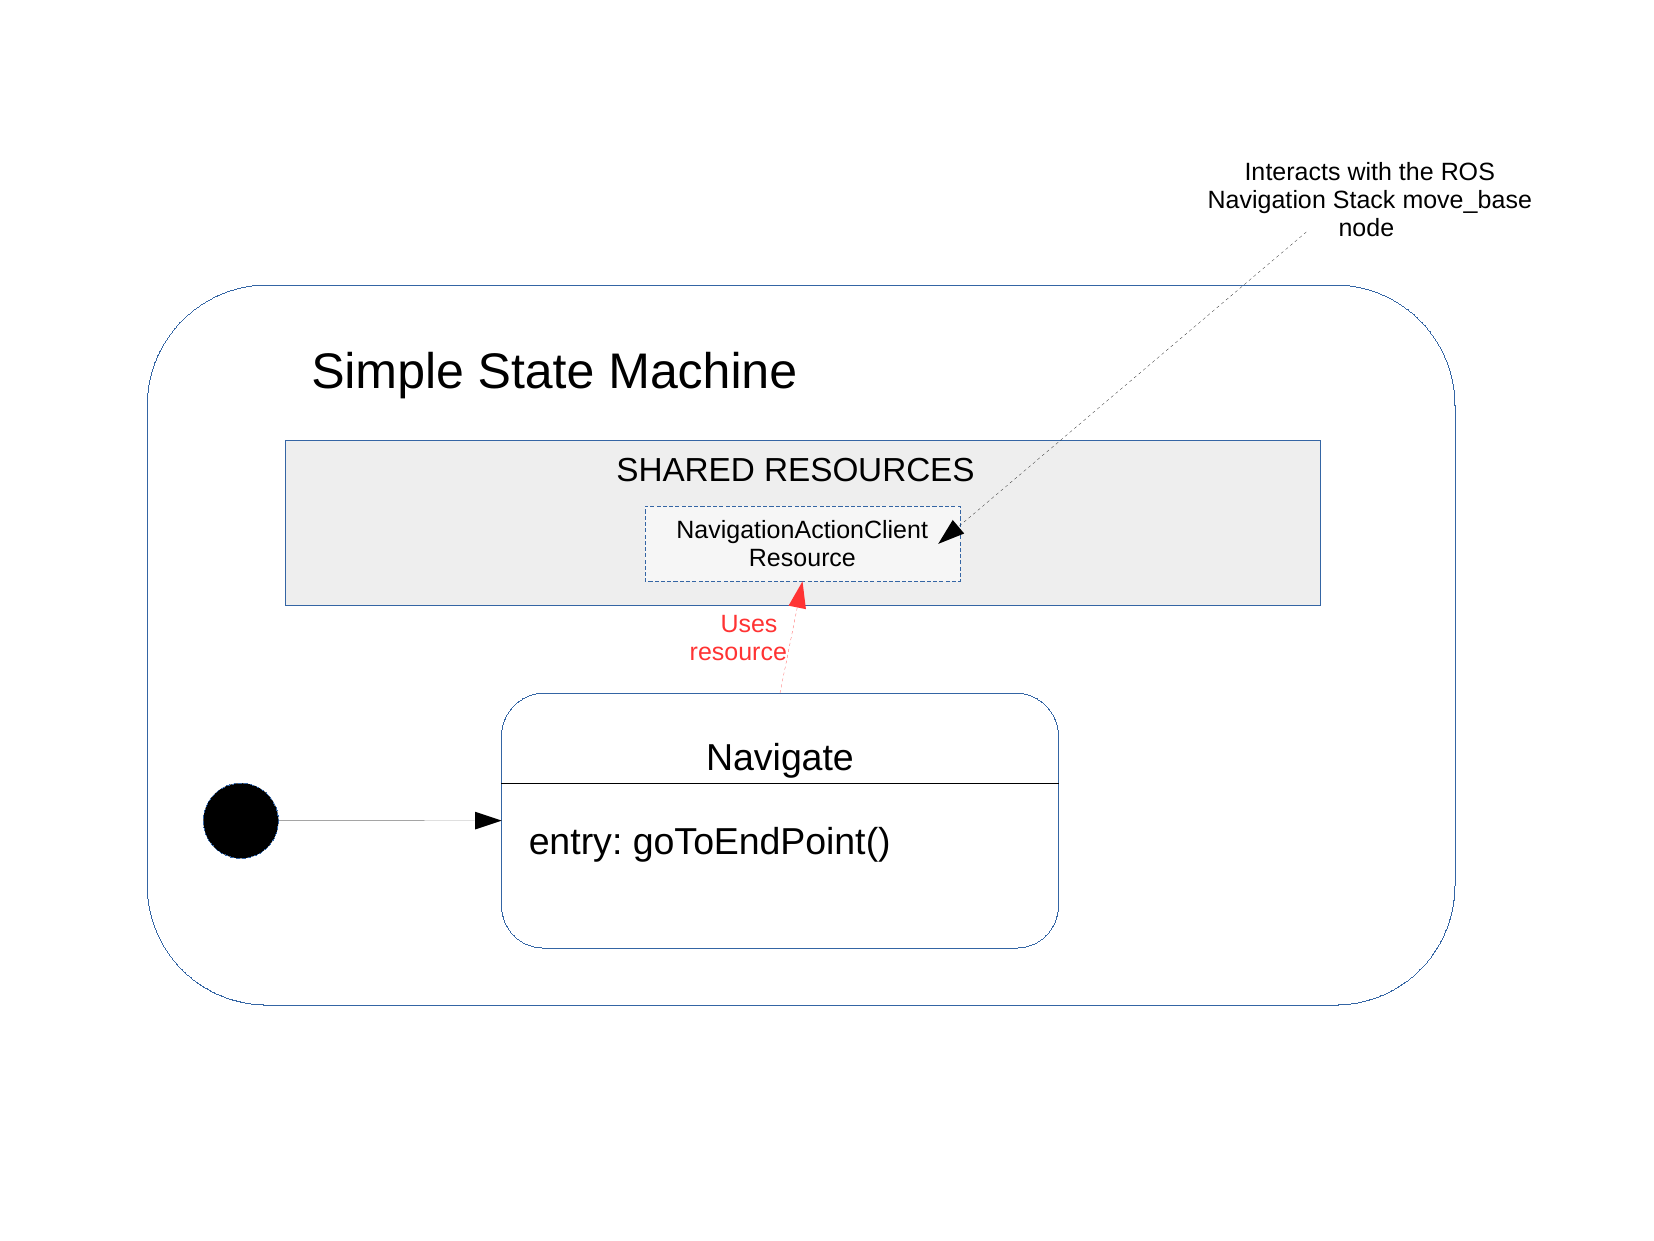

Interacts with the ROS Navigation Stack move_base node
Simple State Machine
SHARED RESOURCES
NavigationActionClient
Resource
Navigate
entry: goToEndPoint()